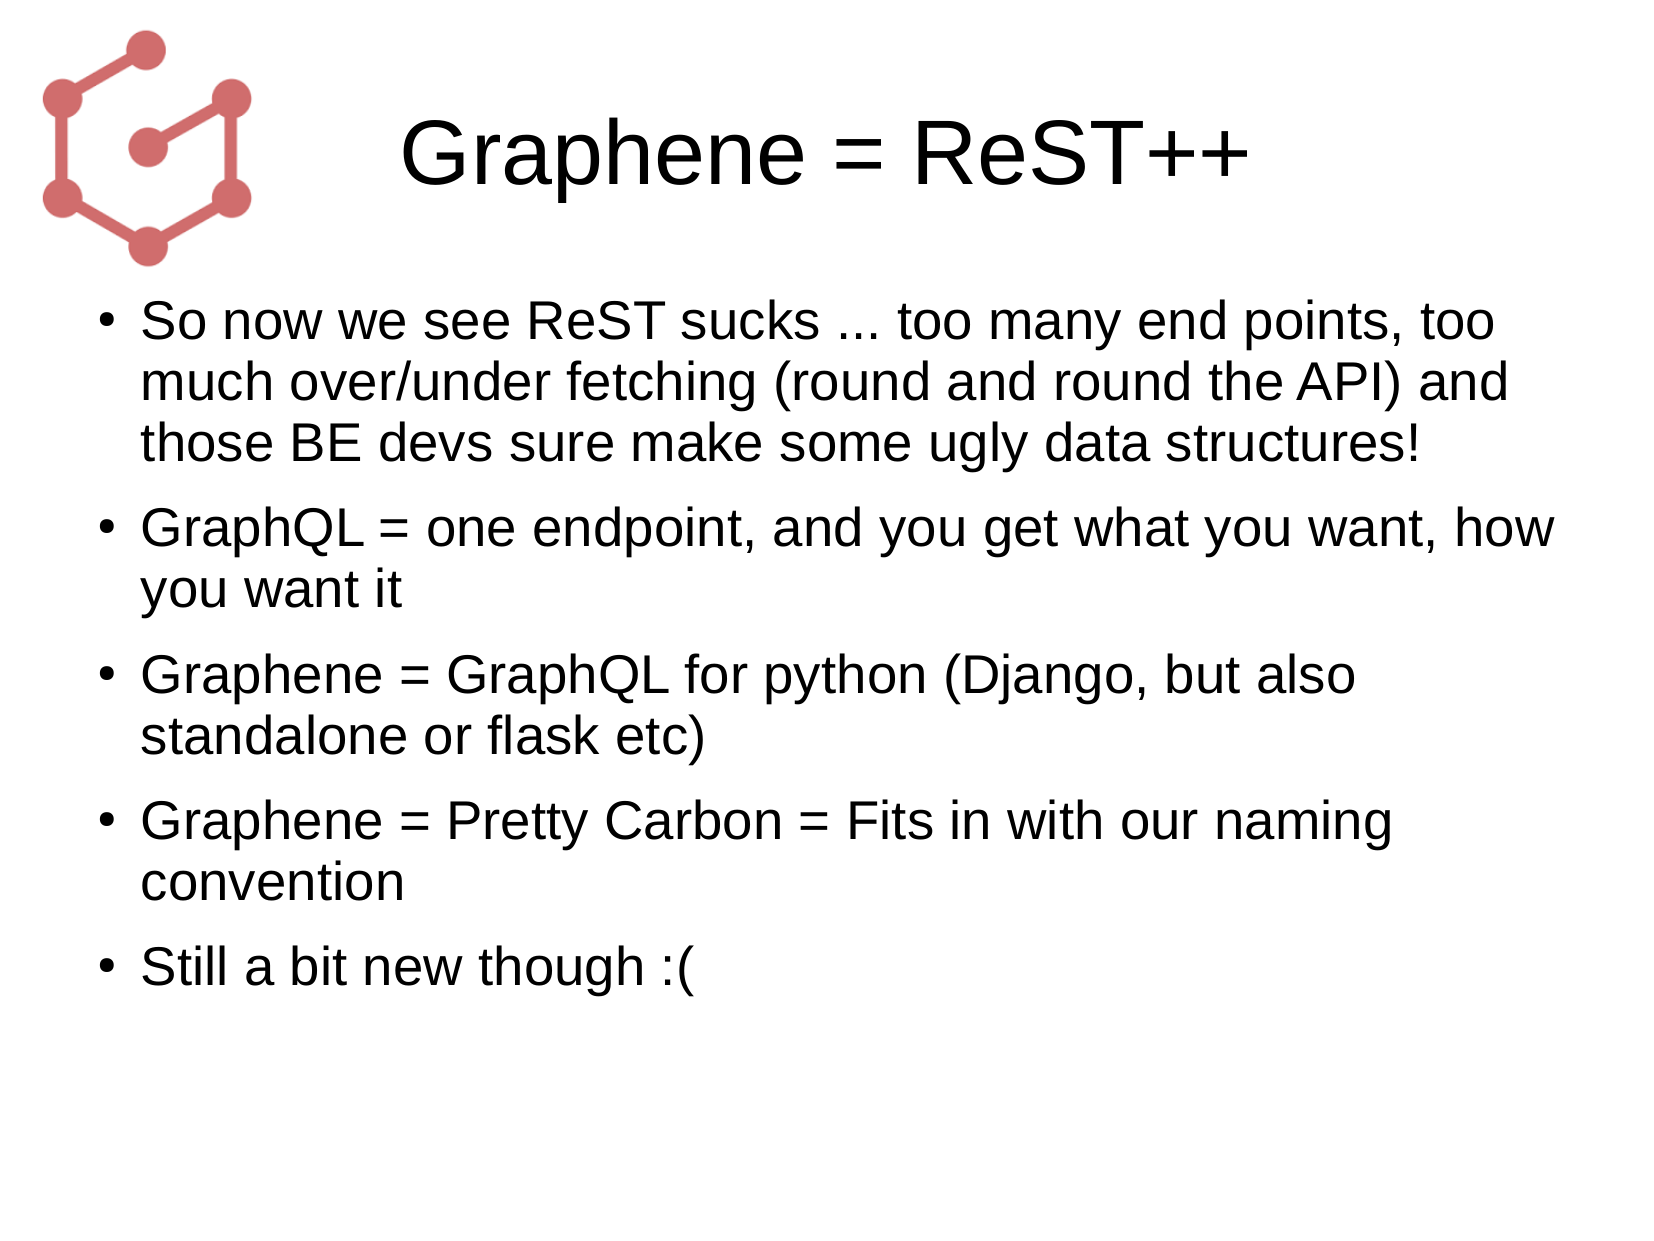

# Graphene = ReST++
So now we see ReST sucks ... too many end points, too much over/under fetching (round and round the API) and those BE devs sure make some ugly data structures!
GraphQL = one endpoint, and you get what you want, how you want it
Graphene = GraphQL for python (Django, but also standalone or flask etc)
Graphene = Pretty Carbon = Fits in with our naming convention
Still a bit new though :(